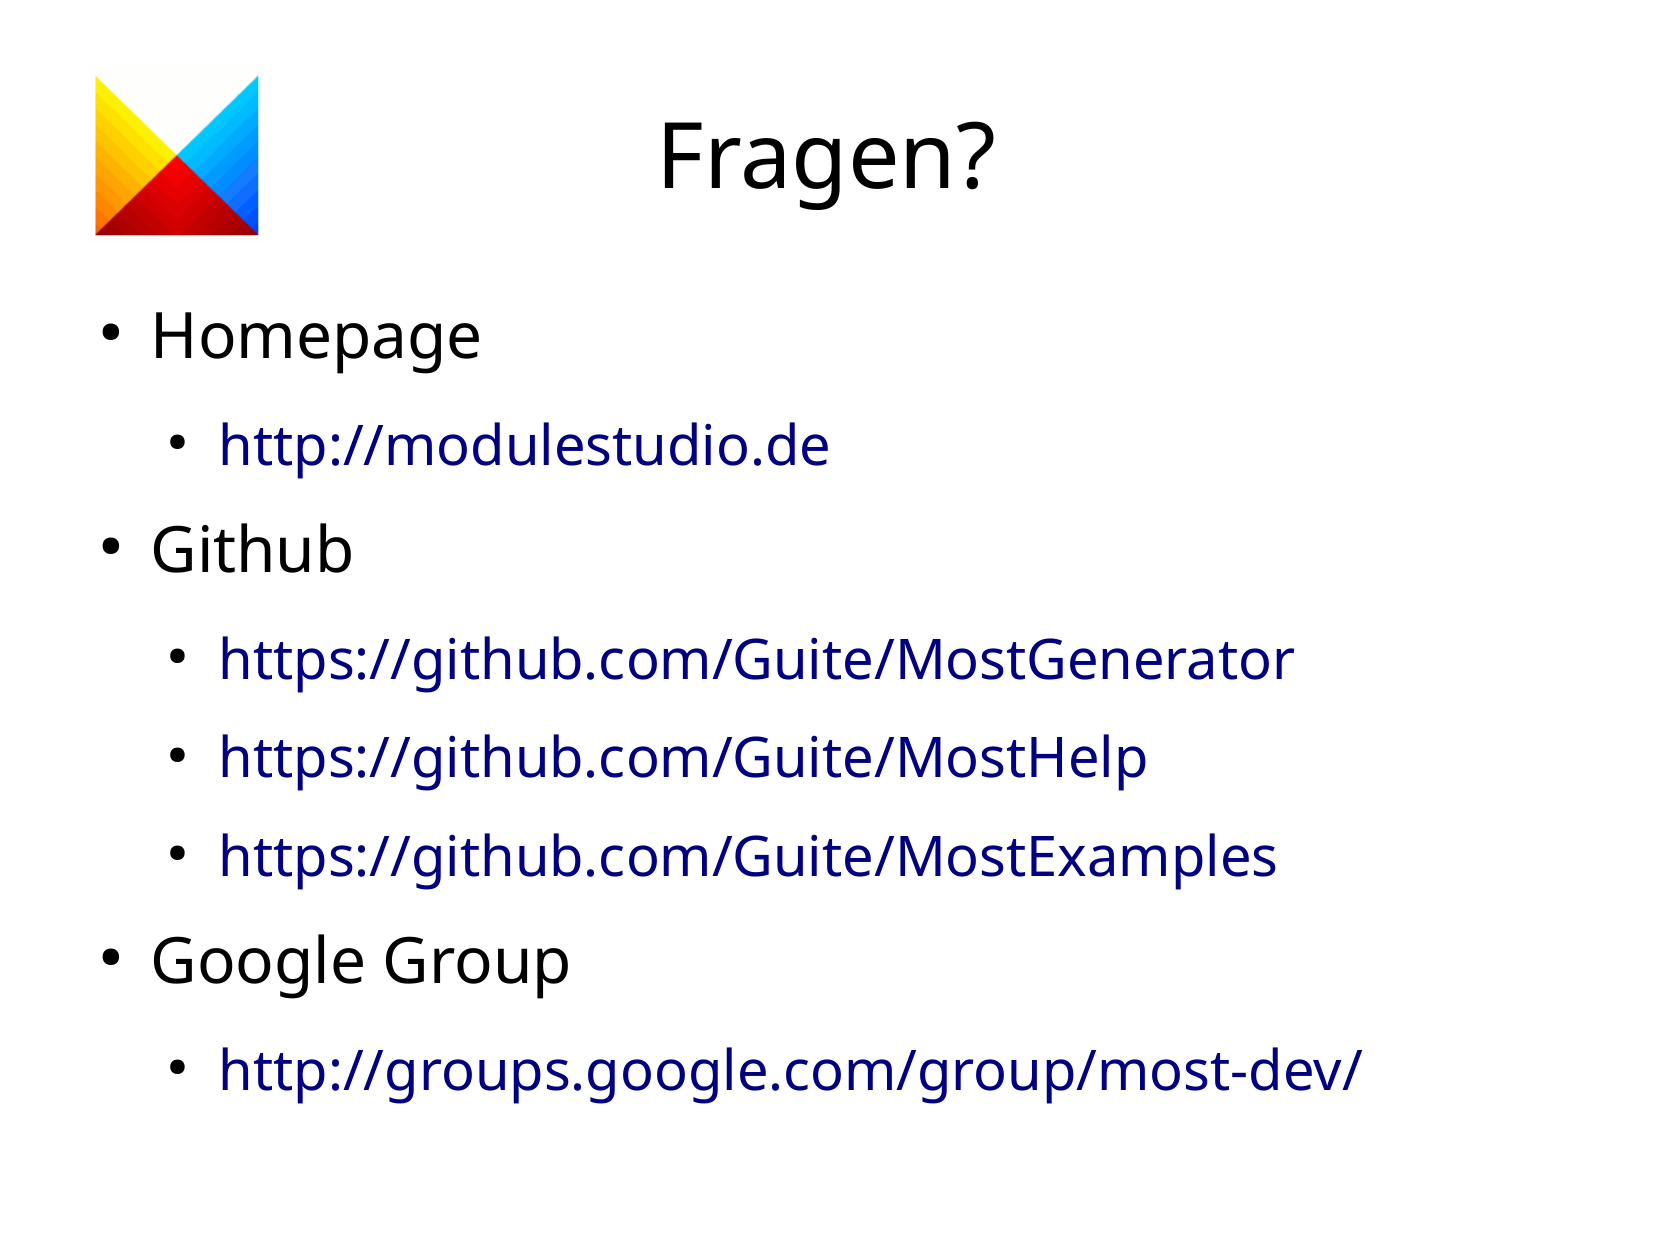

# Fragen?
Homepage
http://modulestudio.de
Github
https://github.com/Guite/MostGenerator
https://github.com/Guite/MostHelp
https://github.com/Guite/MostExamples
Google Group
http://groups.google.com/group/most-dev/